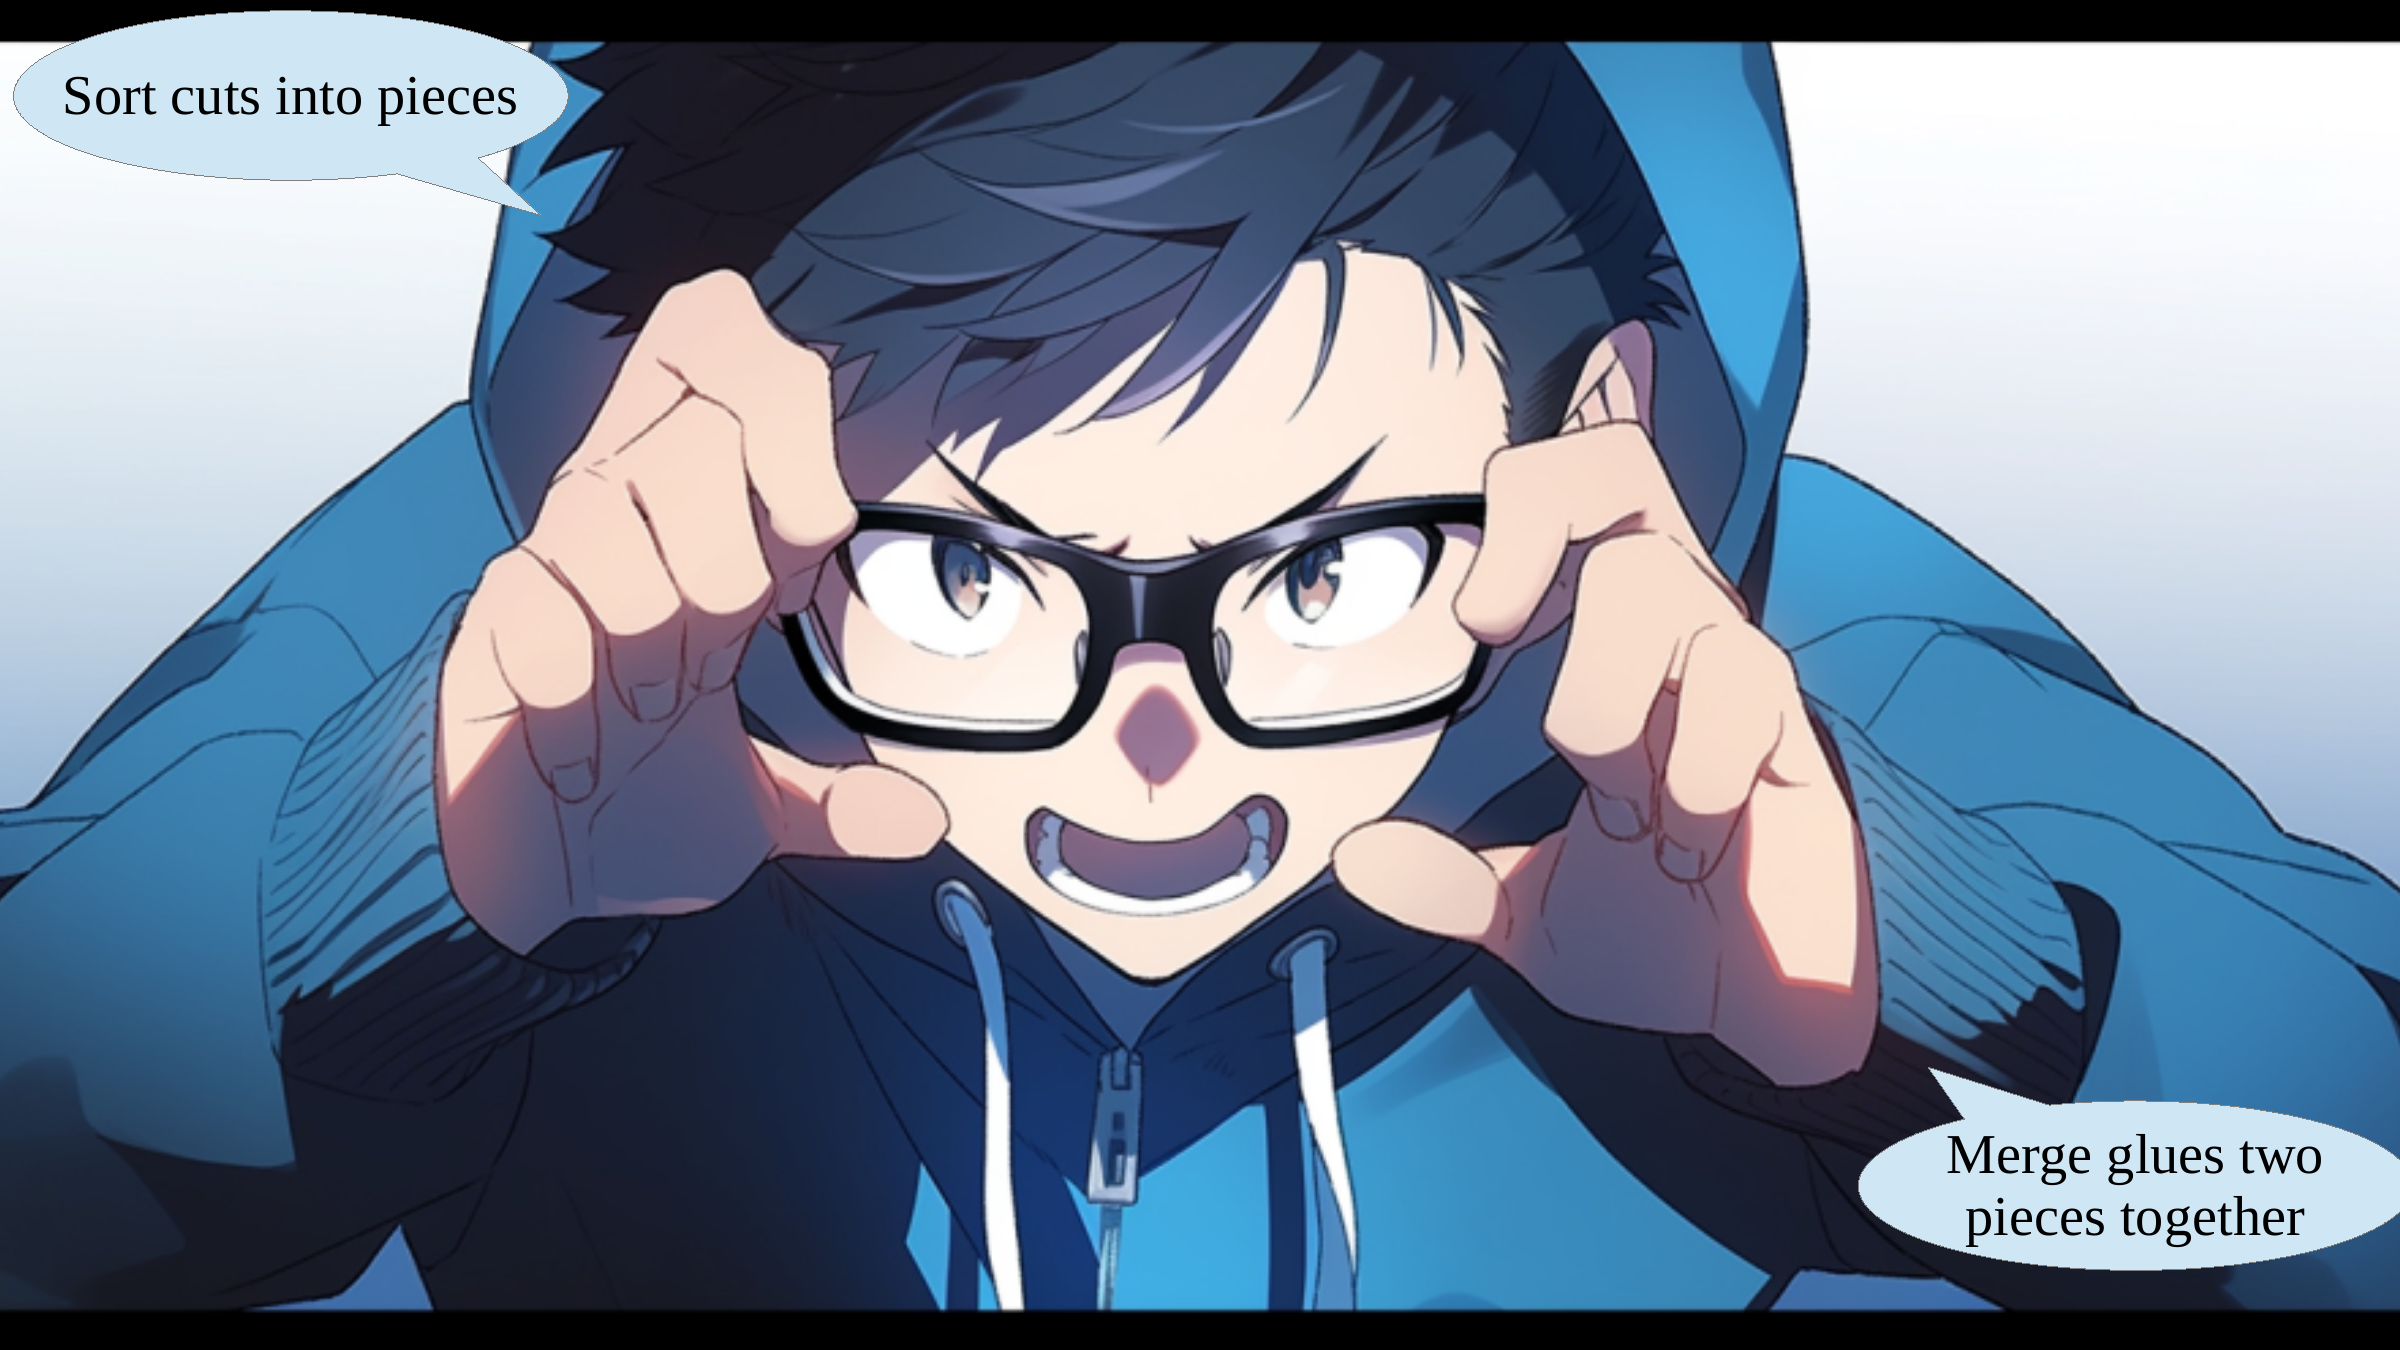

Sort cuts into pieces
Merge glues two
pieces together